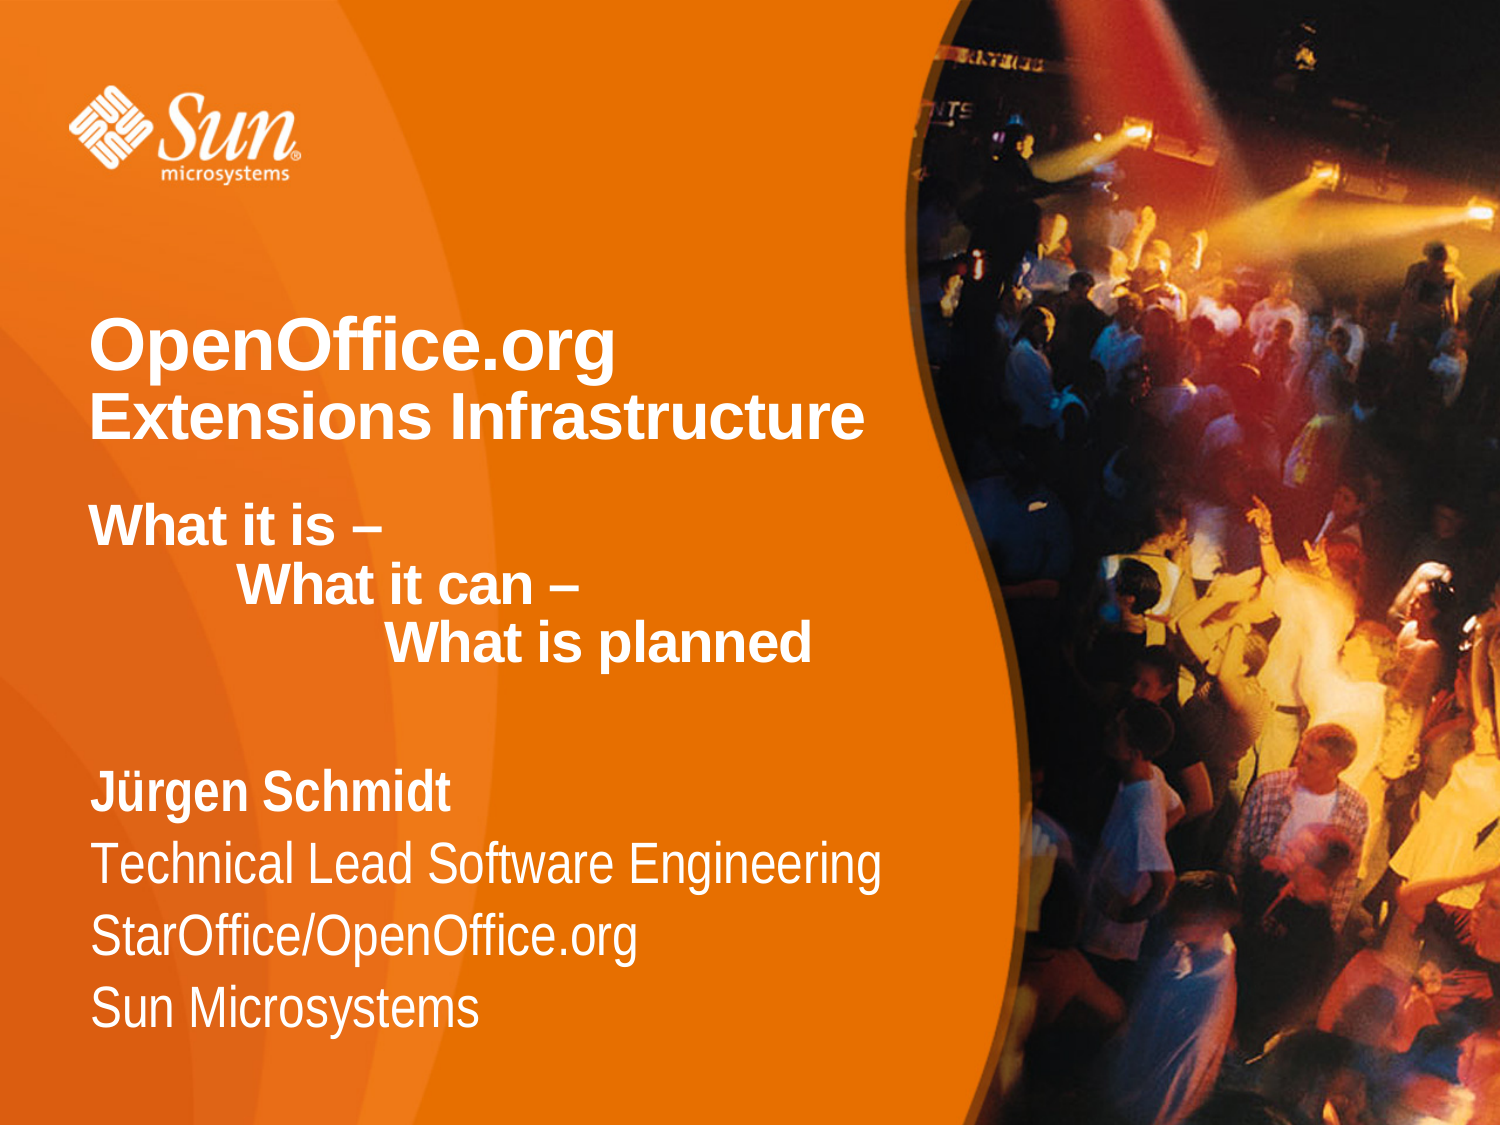

# OpenOffice.org Extensions Infrastructure What it is – What it can – What is planned
Jürgen Schmidt
Technical Lead Software Engineering
StarOffice/OpenOffice.org
Sun Microsystems